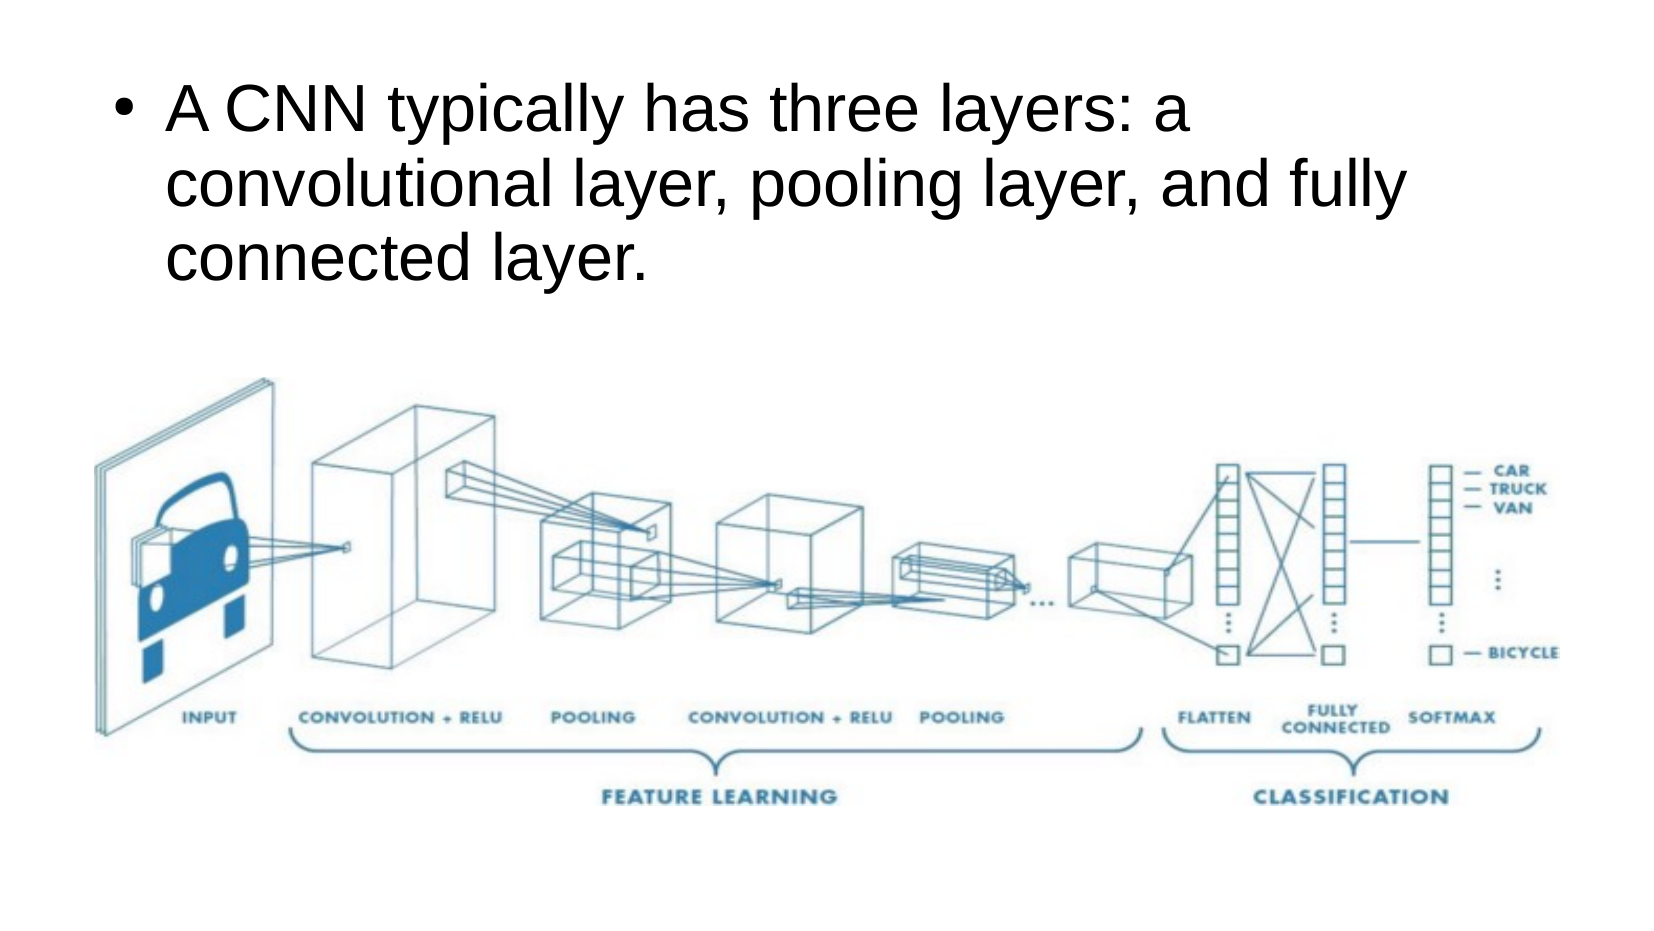

# A CNN typically has three layers: a convolutional layer, pooling layer, and fully connected layer.